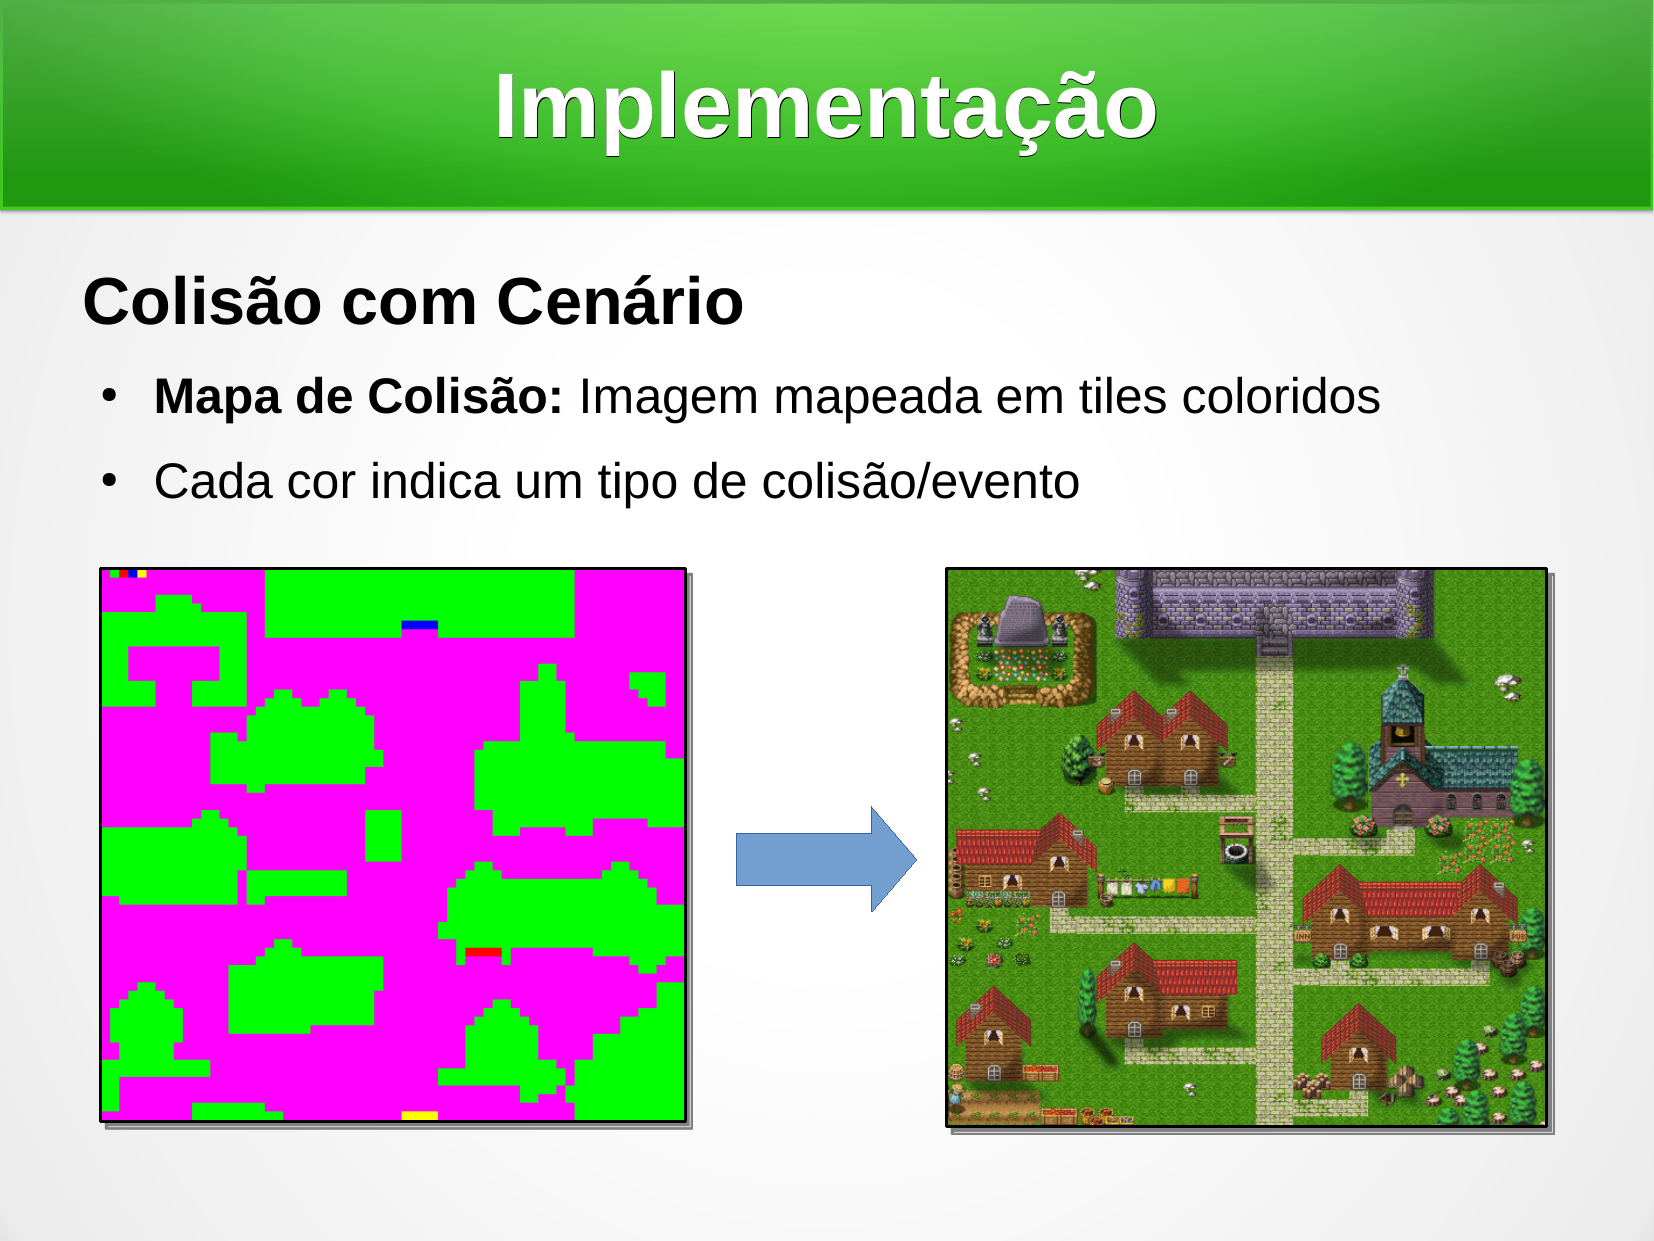

# Implementação
Colisão com Cenário
Mapa de Colisão: Imagem mapeada em tiles coloridos
Cada cor indica um tipo de colisão/evento